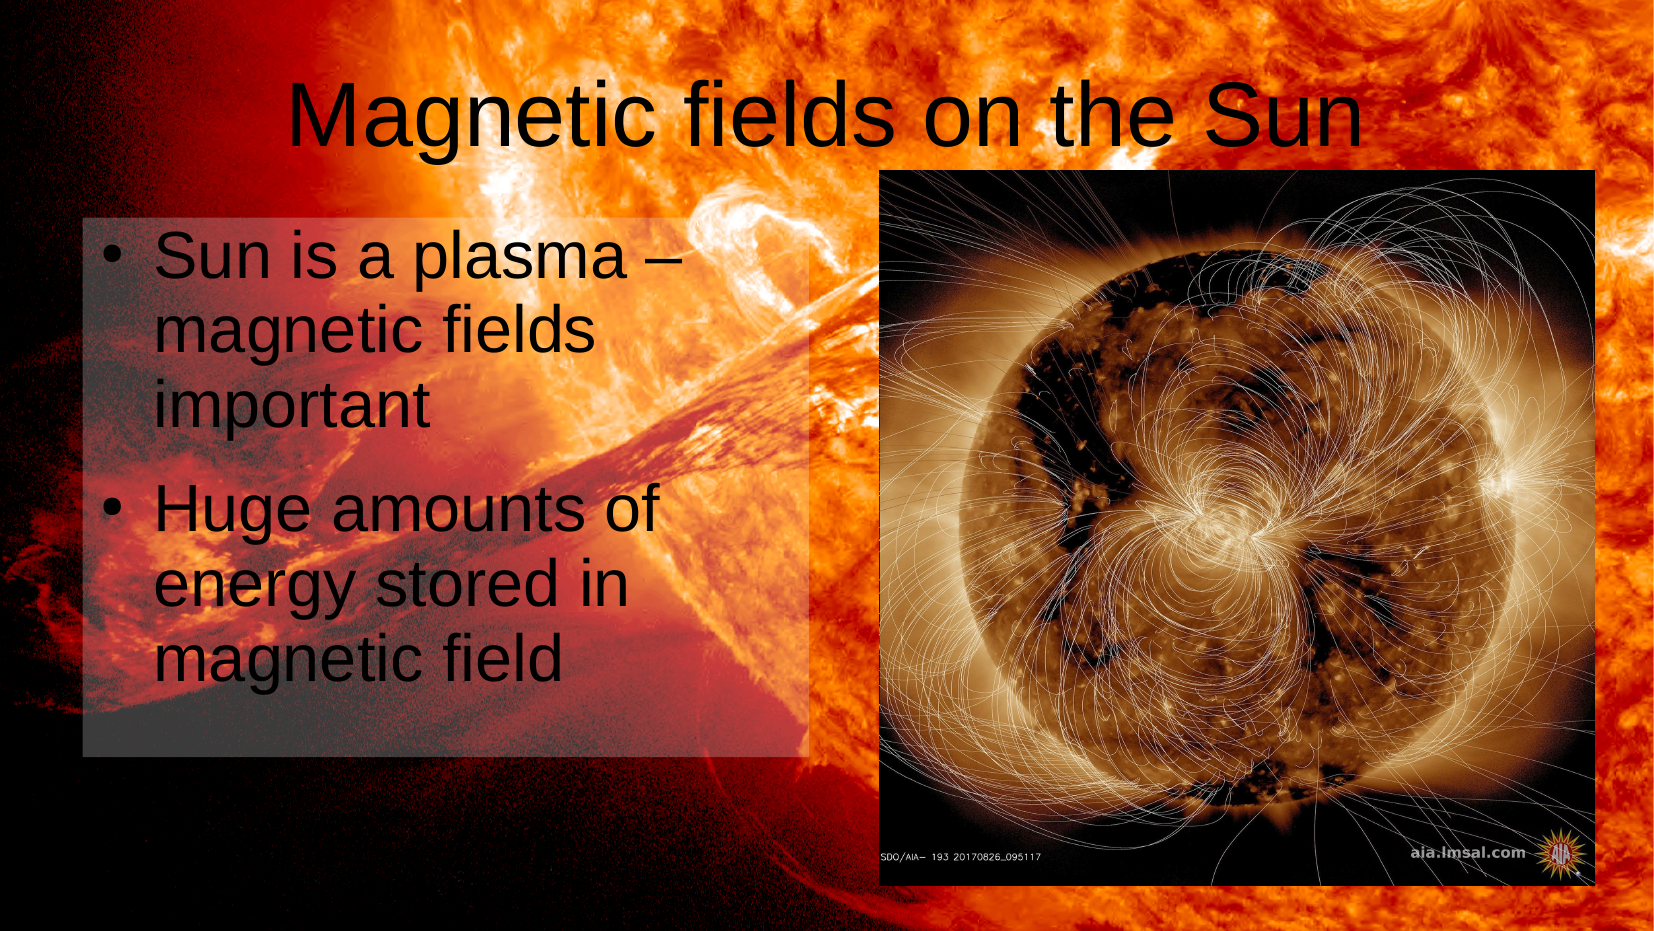

# Magnetic fields on the Sun
Sun is a plasma – magnetic fields important
Huge amounts of energy stored in magnetic field